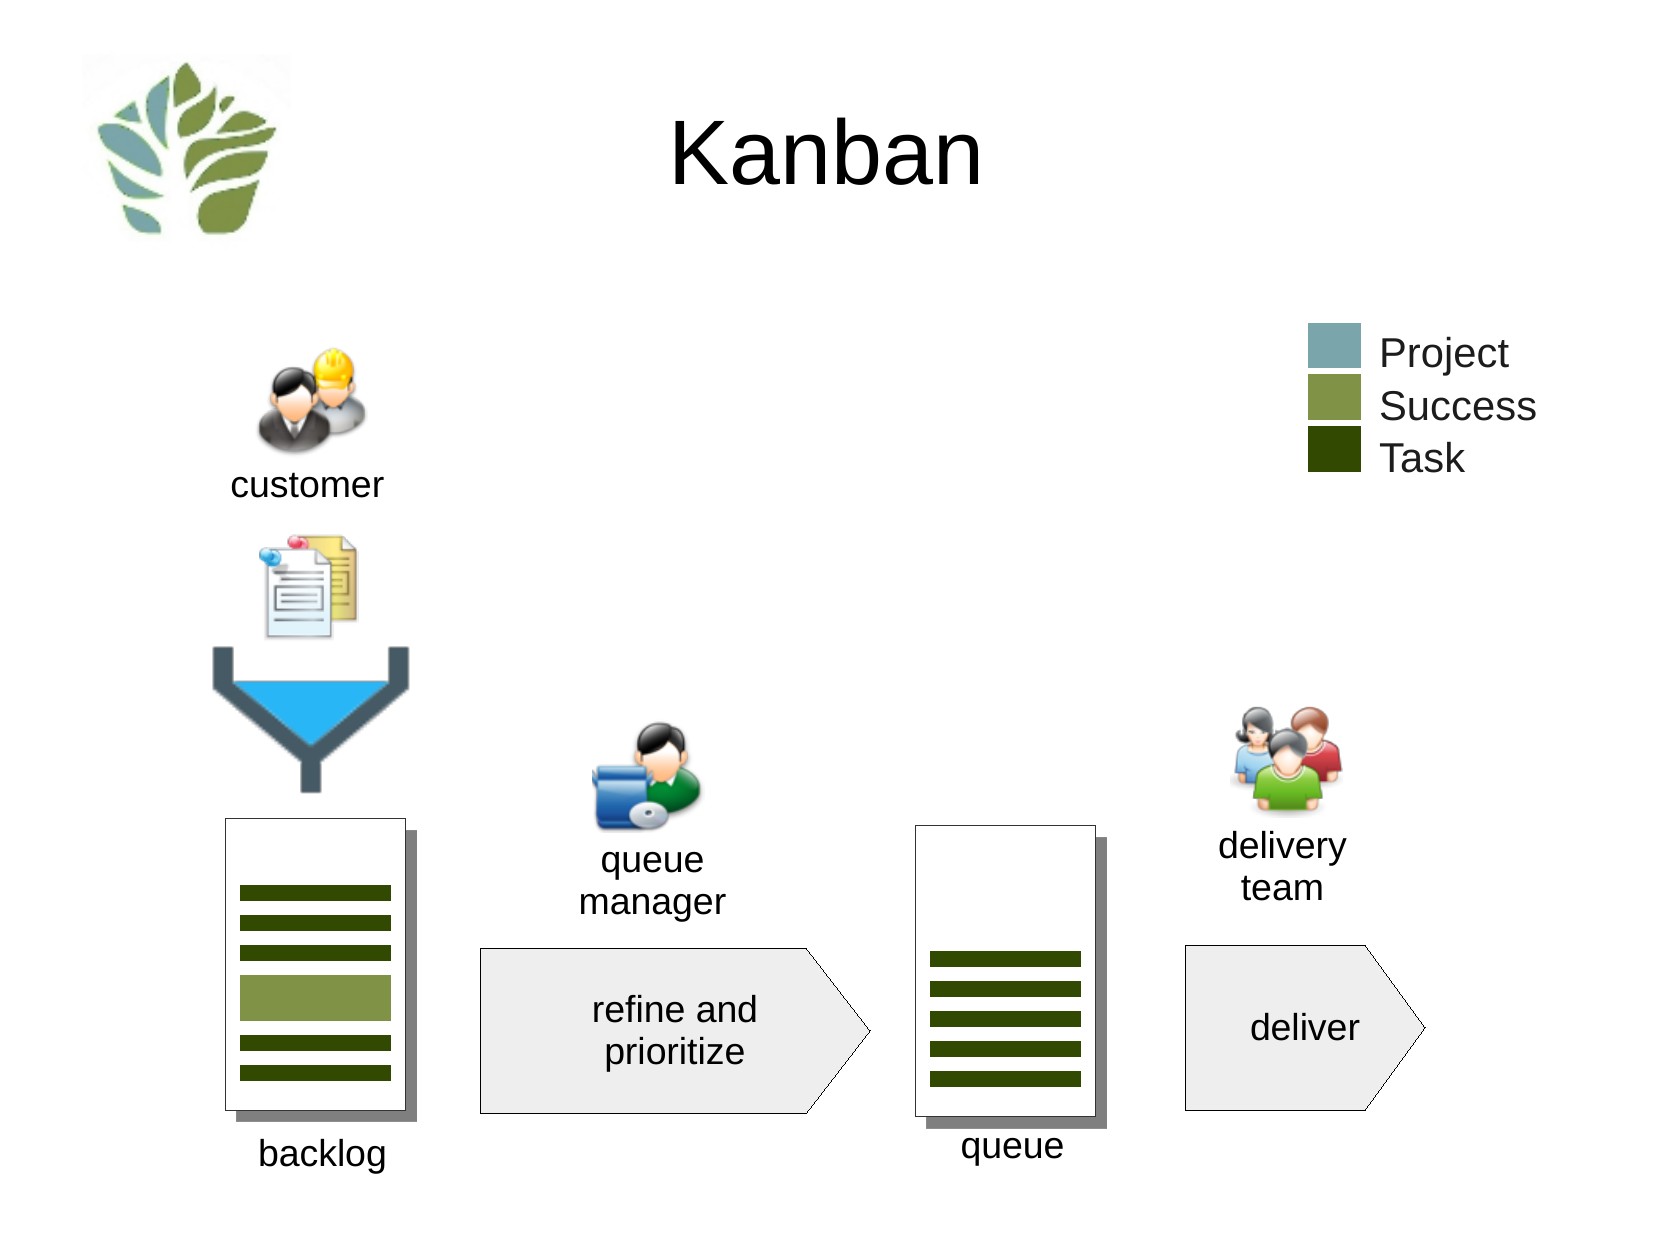

# Kanban
Project
Success
Task
customer
delivery team
queue manager
backlog
queue
deliver
refine and
prioritize